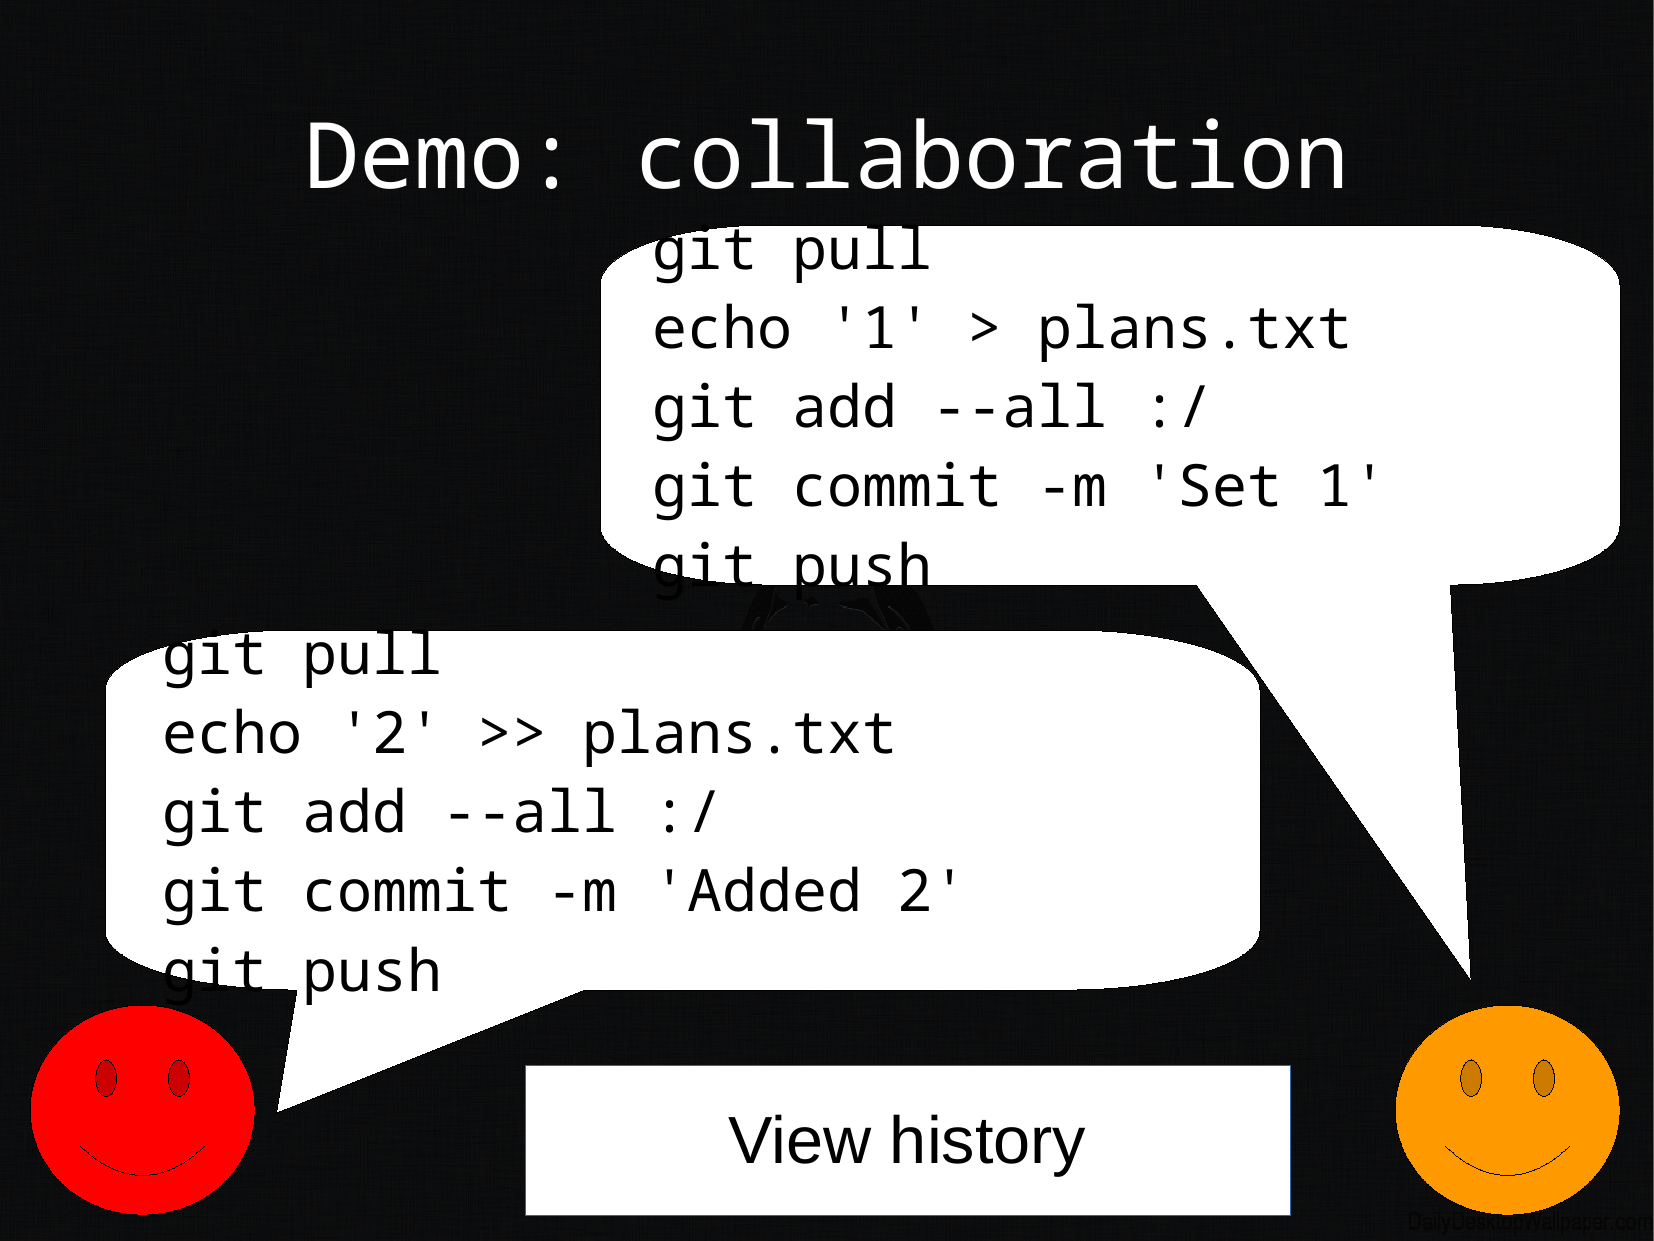

# Demo: collaboration
git pull
echo '1' > plans.txt
git add --all :/
git commit -m 'Set 1'
git push
git pull
echo '2' >> plans.txt
git add --all :/
git commit -m 'Added 2'
git push
View history